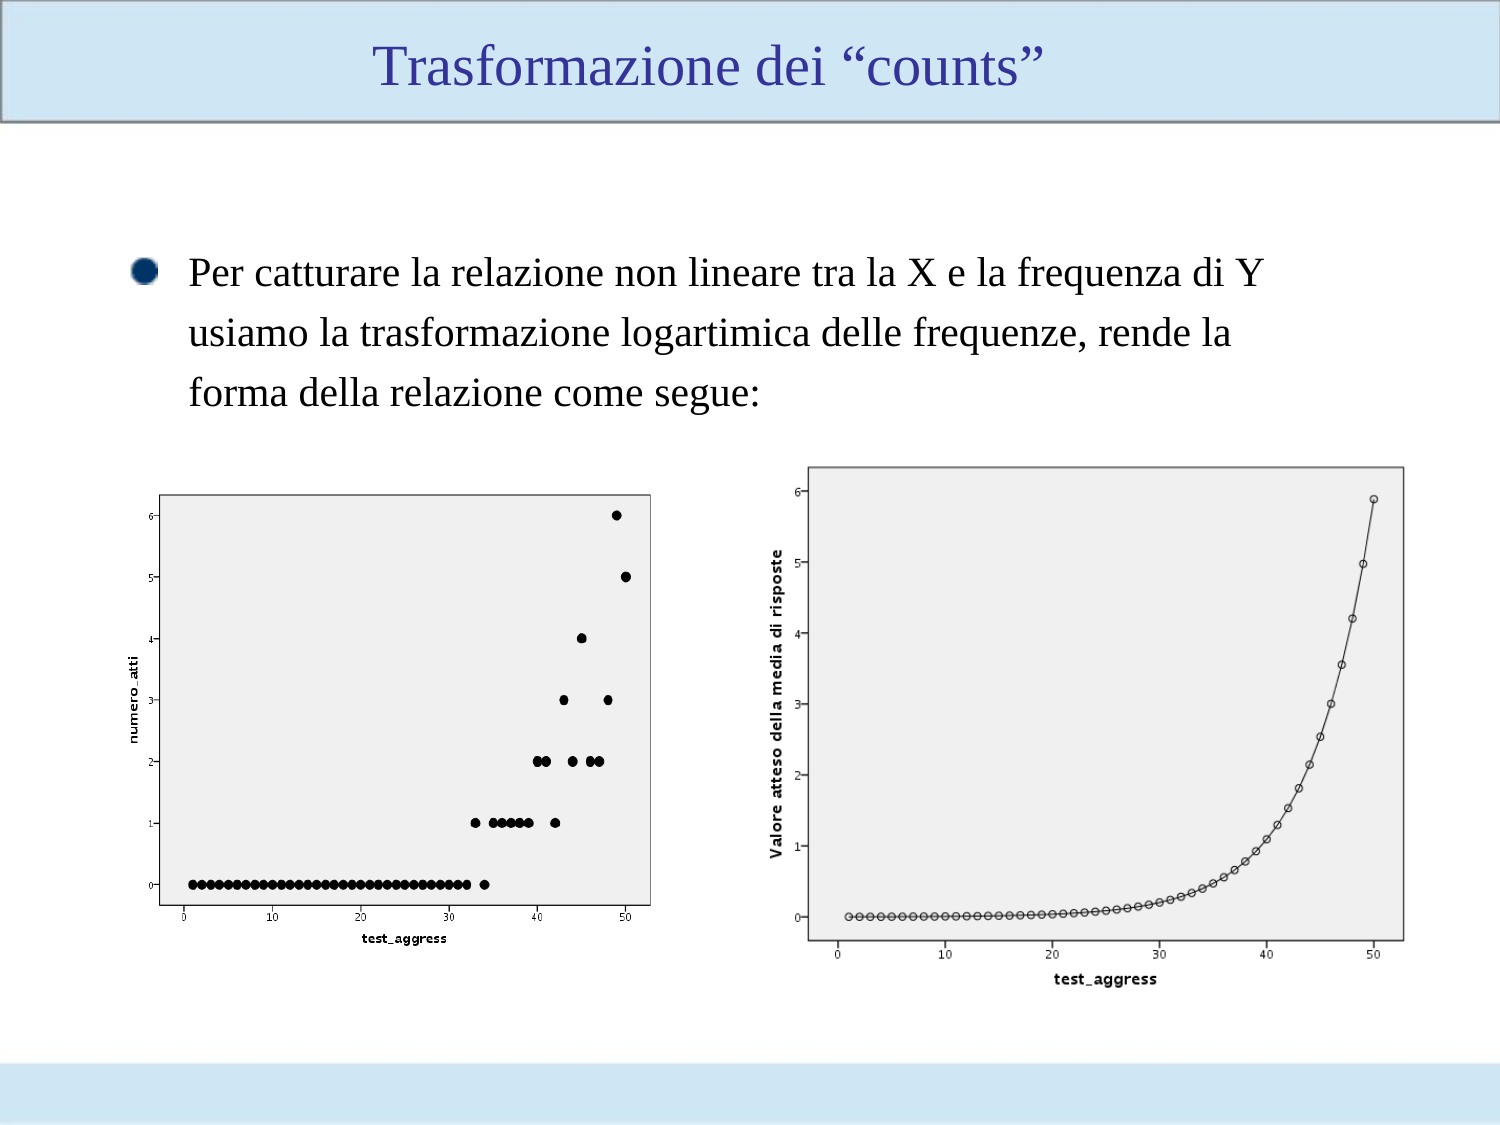

# Trasformazione dei “counts”
Per catturare la relazione non lineare tra la X e la frequenza di Y usiamo la trasformazione logartimica delle frequenze, rende la forma della relazione come segue: